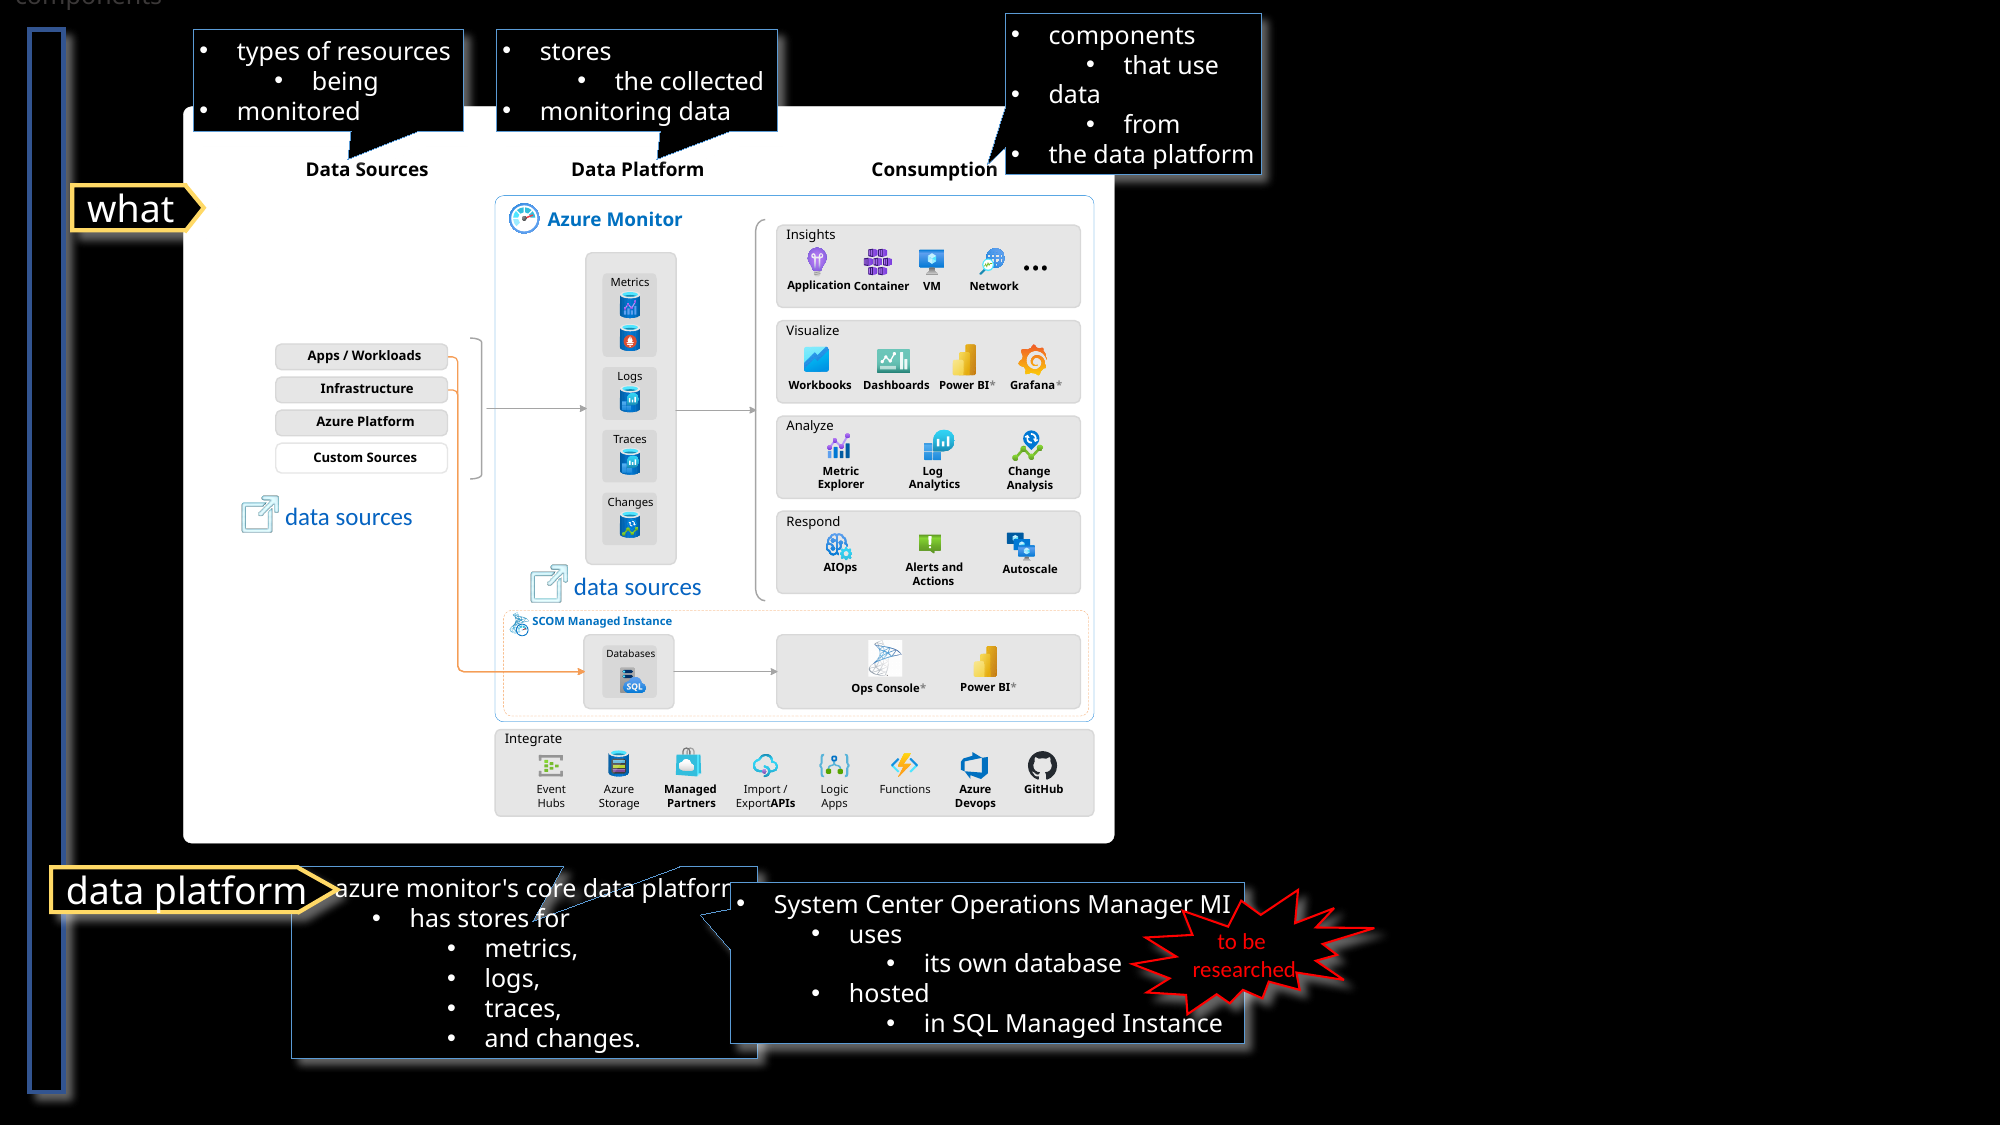

# 2.2.1 components
components
that use
data
from
the data platform
types of resources
being
monitored
stores
the collected
monitoring data
what
data sources
data sources
azure monitor's core data platform
has stores for
metrics,
logs,
traces,
and changes.
data platform
System Center Operations Manager MI
uses
its own database
hosted
in SQL Managed Instance
to be
researched